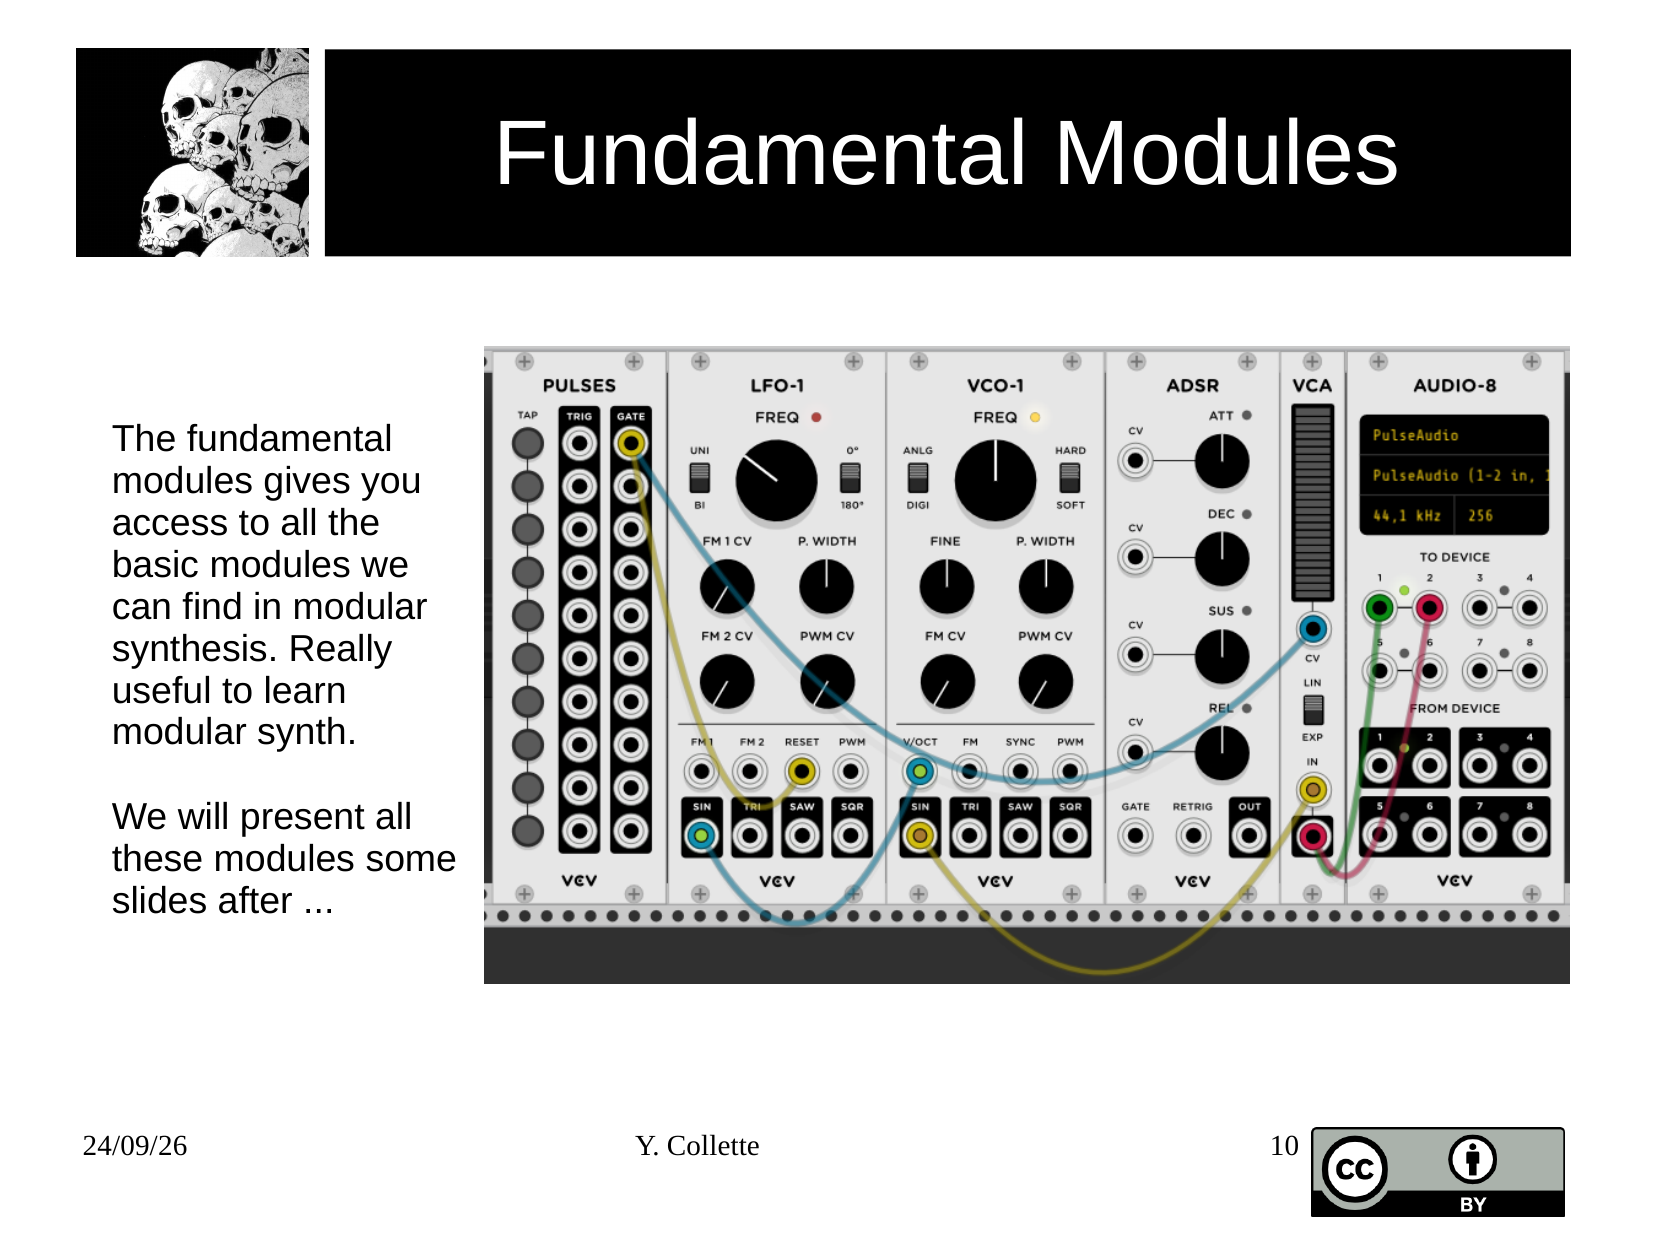

# Fundamental Modules
The fundamental modules gives you access to all the basic modules we can find in modular synthesis. Really useful to learn modular synth.
We will present all these modules some slides after ...
Y. Collette
10